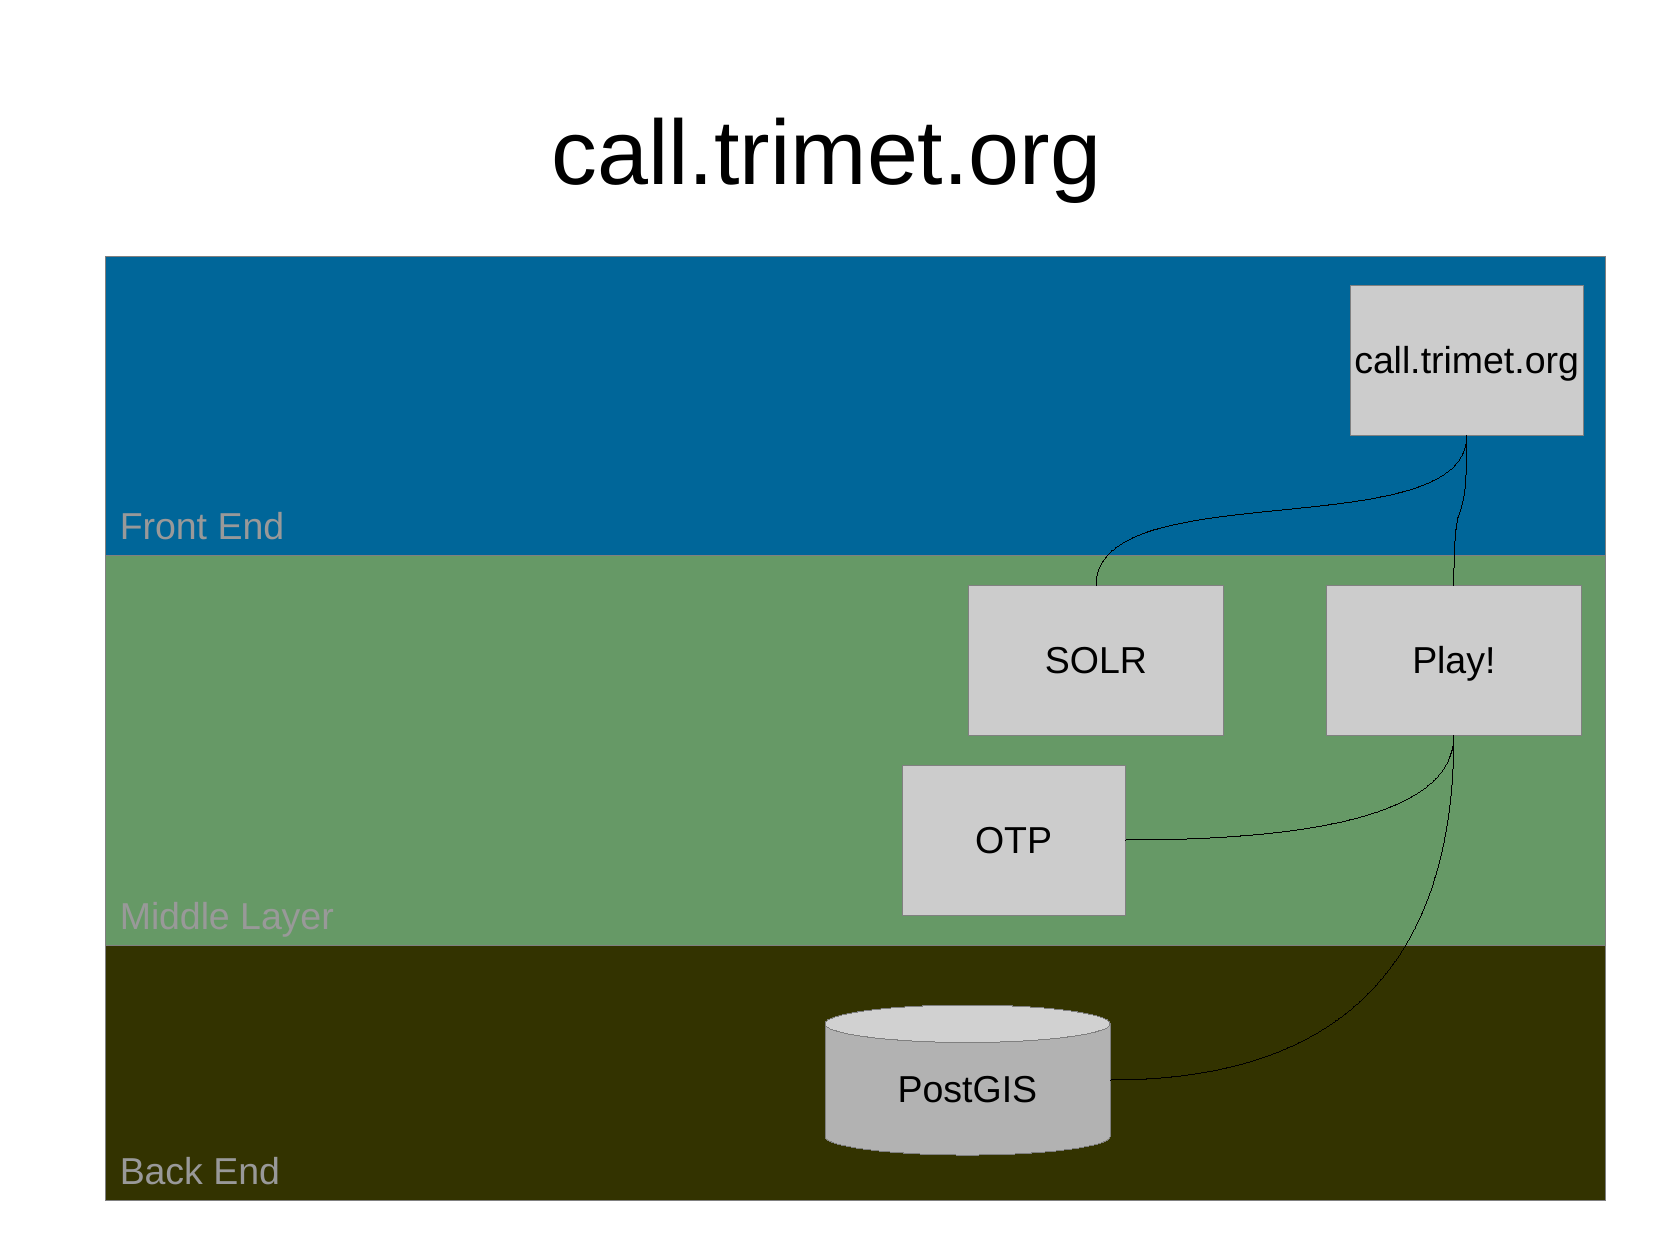

# call.trimet.org
Front End
call.trimet.org
Middle Layer
SOLR
Play!
OTP
Back End
PostGIS